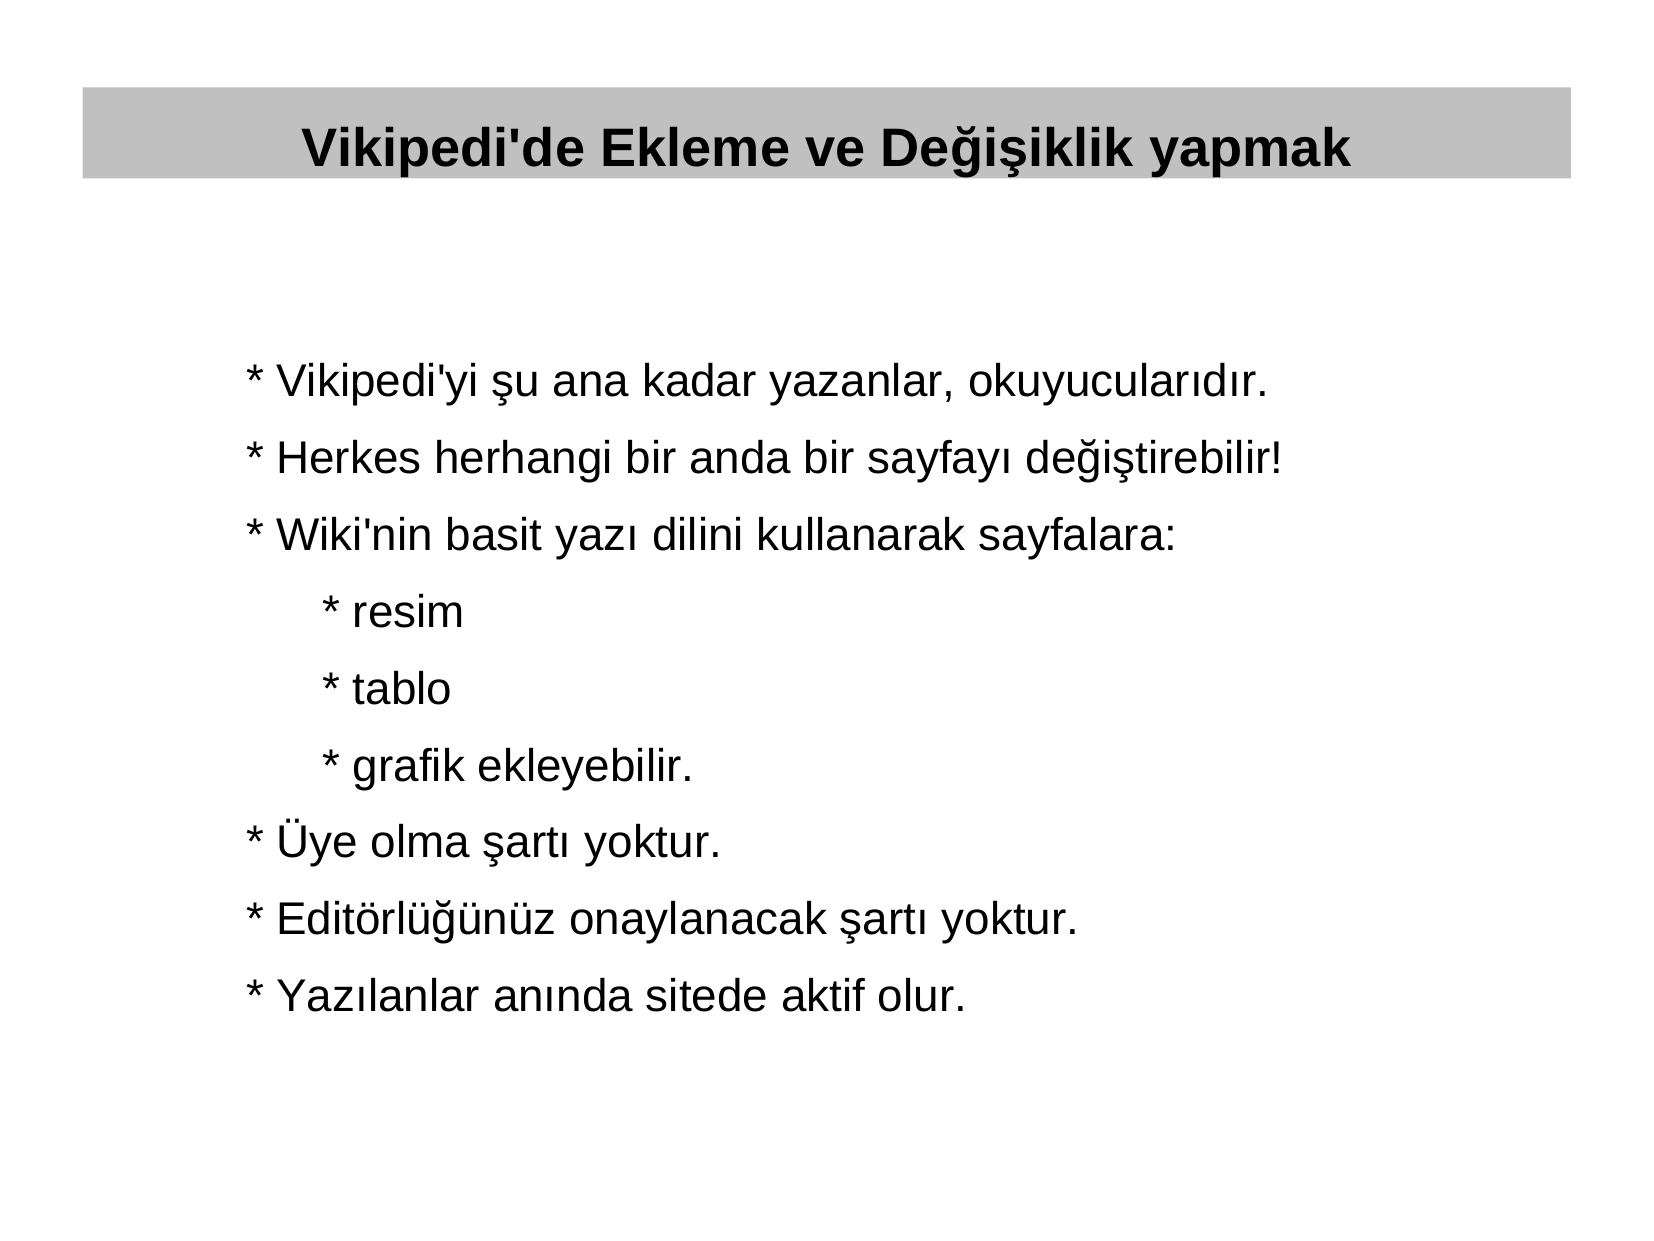

# Vikipedi'de Ekleme ve Değişiklik yapmak
 * Vikipedi'yi şu ana kadar yazanlar, okuyucularıdır.
 * Herkes herhangi bir anda bir sayfayı değiştirebilir!
 * Wiki'nin basit yazı dilini kullanarak sayfalara:
 * resim
 * tablo
 * grafik ekleyebilir.
 * Üye olma şartı yoktur.
 * Editörlüğünüz onaylanacak şartı yoktur.
 * Yazılanlar anında sitede aktif olur.